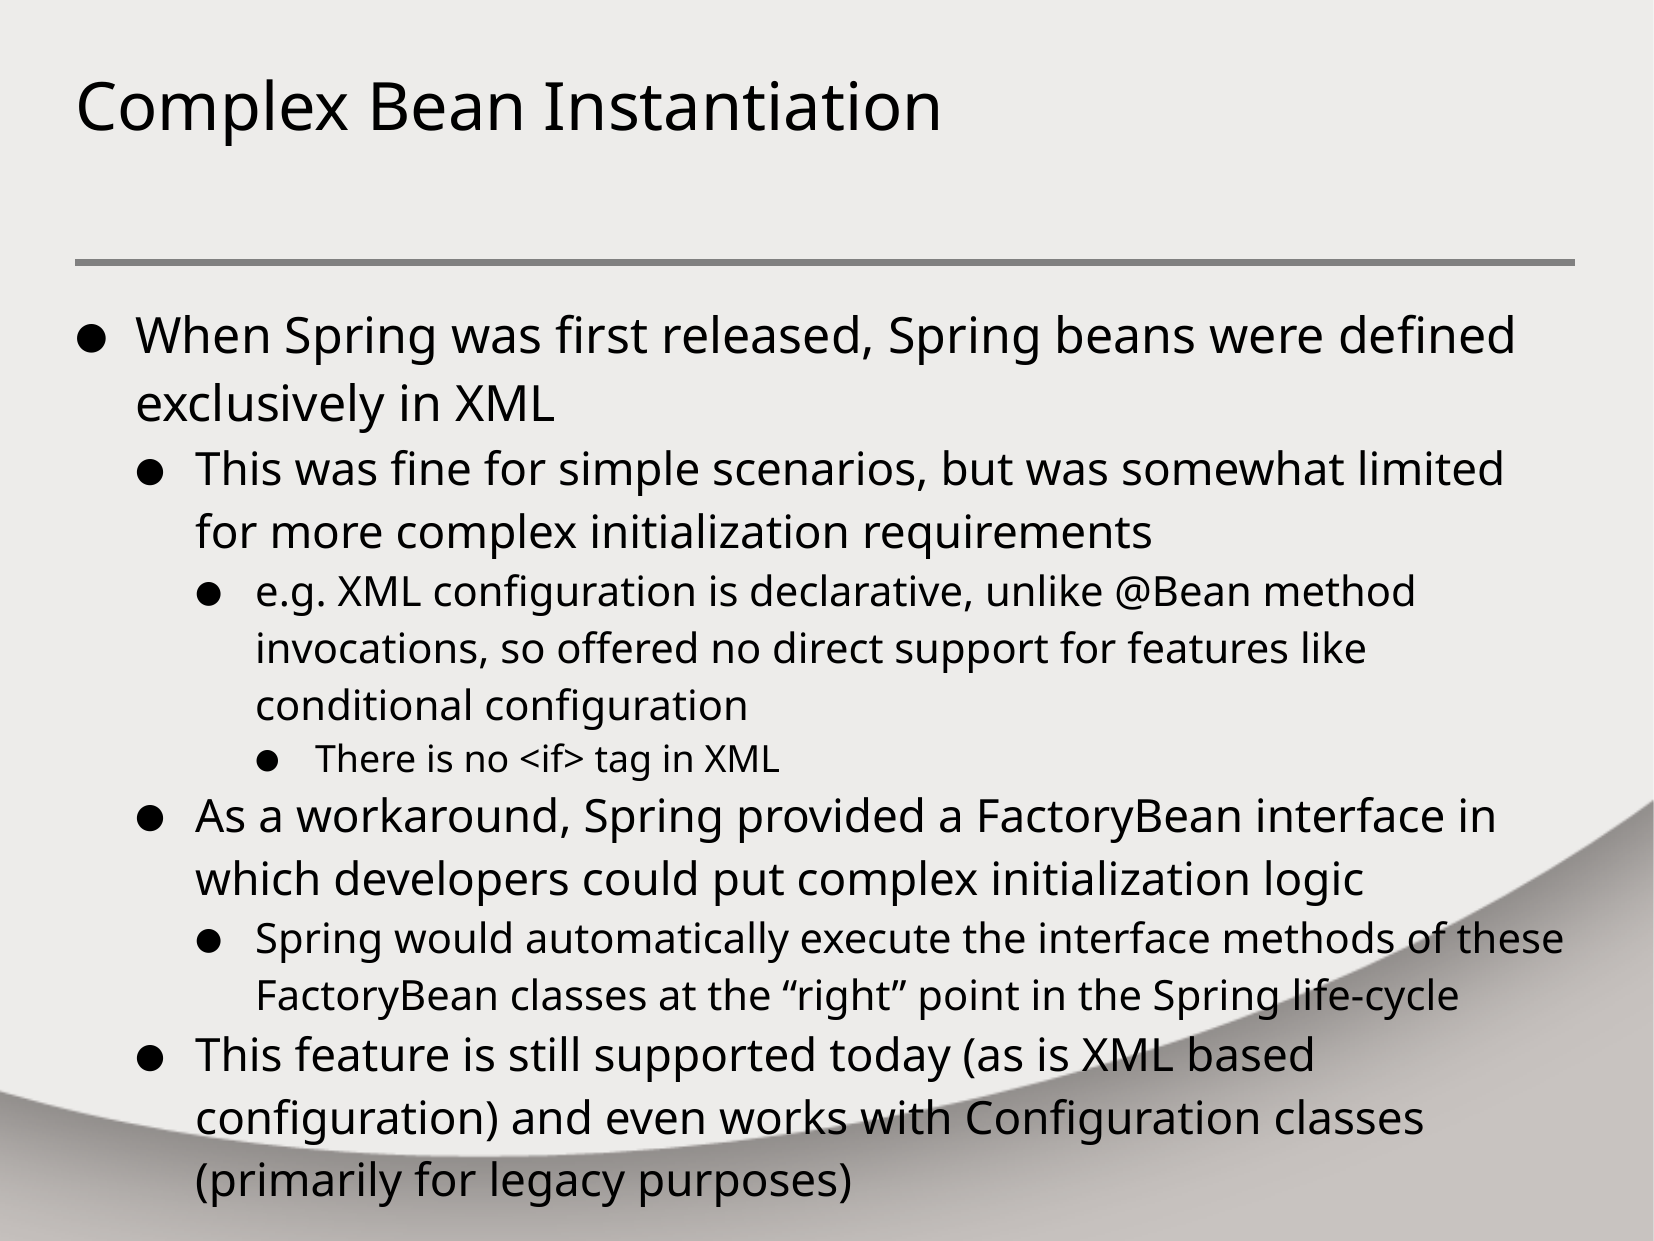

# Complex Bean Instantiation
When Spring was first released, Spring beans were defined exclusively in XML
This was fine for simple scenarios, but was somewhat limited for more complex initialization requirements
e.g. XML configuration is declarative, unlike @Bean method invocations, so offered no direct support for features like conditional configuration
There is no <if> tag in XML
As a workaround, Spring provided a FactoryBean interface in which developers could put complex initialization logic
Spring would automatically execute the interface methods of these FactoryBean classes at the “right” point in the Spring life-cycle
This feature is still supported today (as is XML based configuration) and even works with Configuration classes (primarily for legacy purposes)